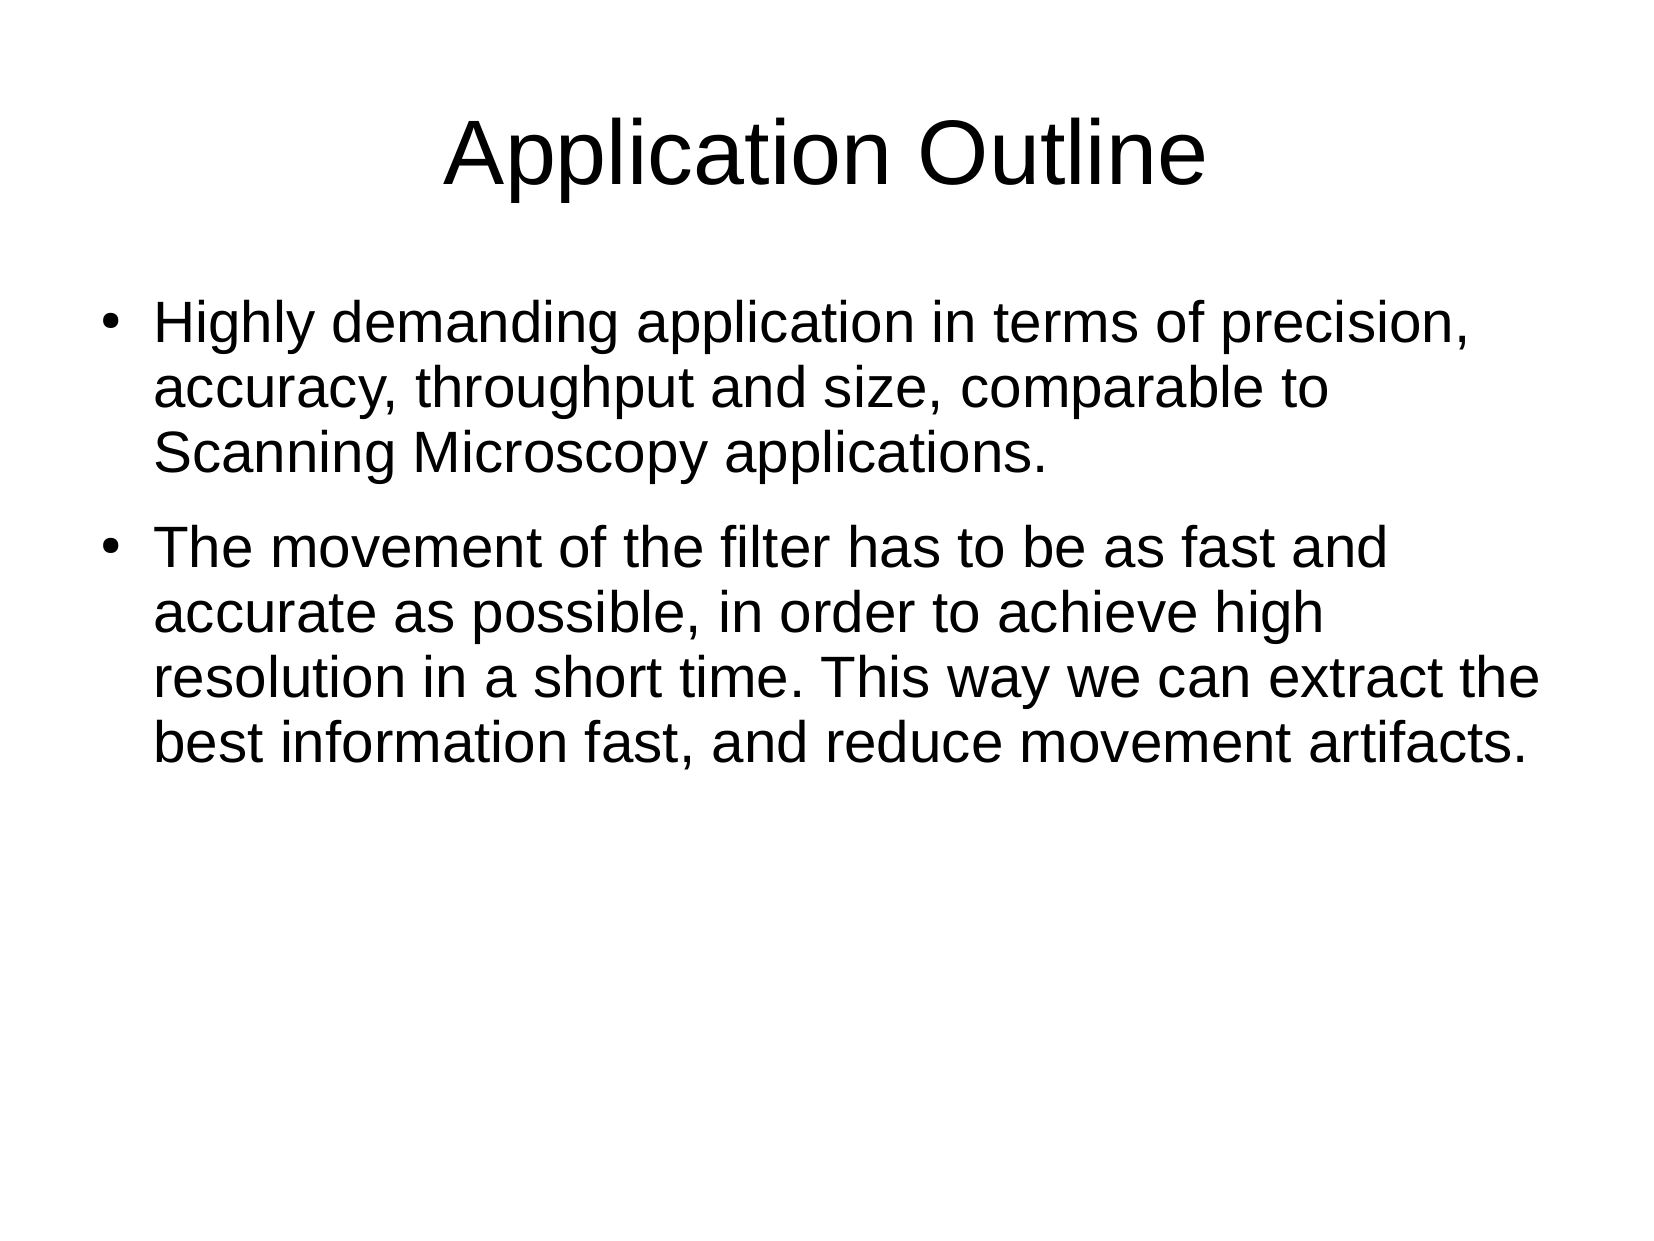

# Application Outline
Highly demanding application in terms of precision, accuracy, throughput and size, comparable to Scanning Microscopy applications.
The movement of the filter has to be as fast and accurate as possible, in order to achieve high resolution in a short time. This way we can extract the best information fast, and reduce movement artifacts.